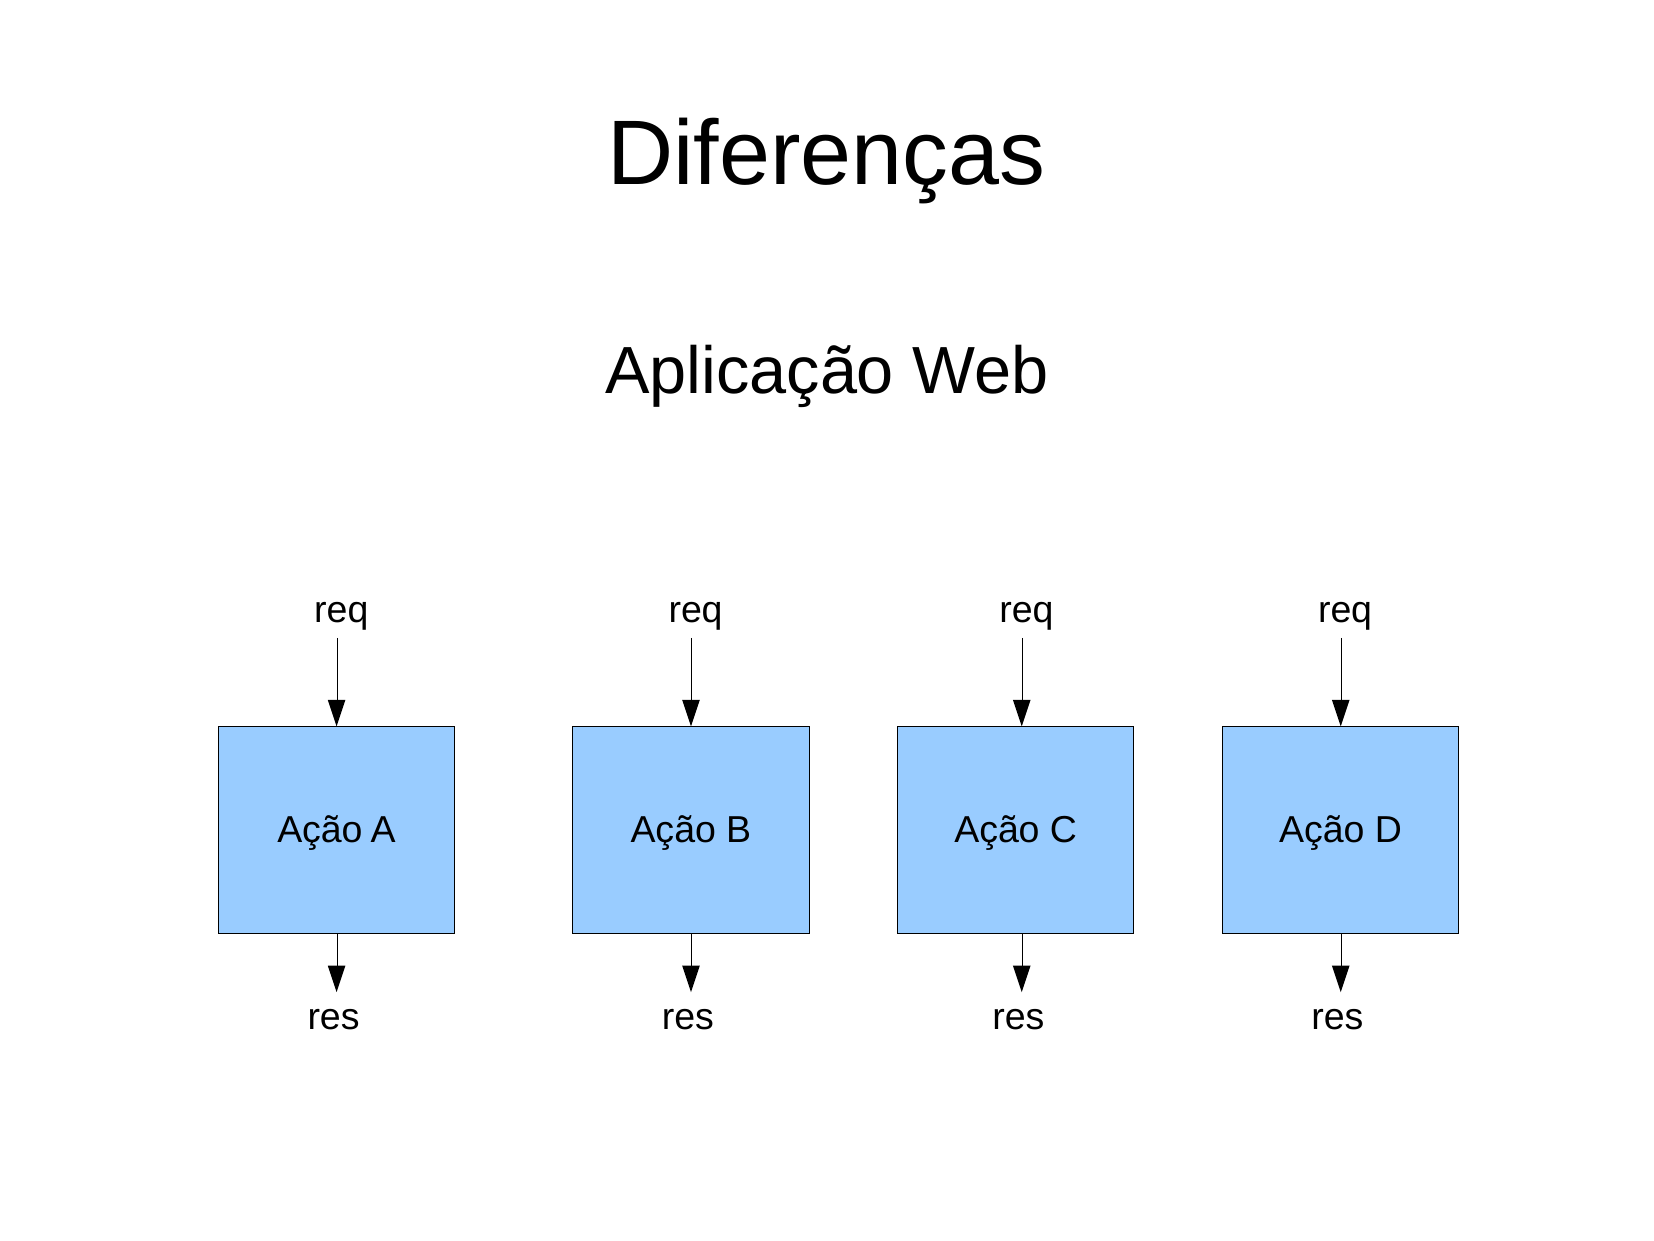

# Diferenças
Aplicação Web
req
req
req
req
Ação A
Ação B
Ação C
Ação D
res
res
res
res